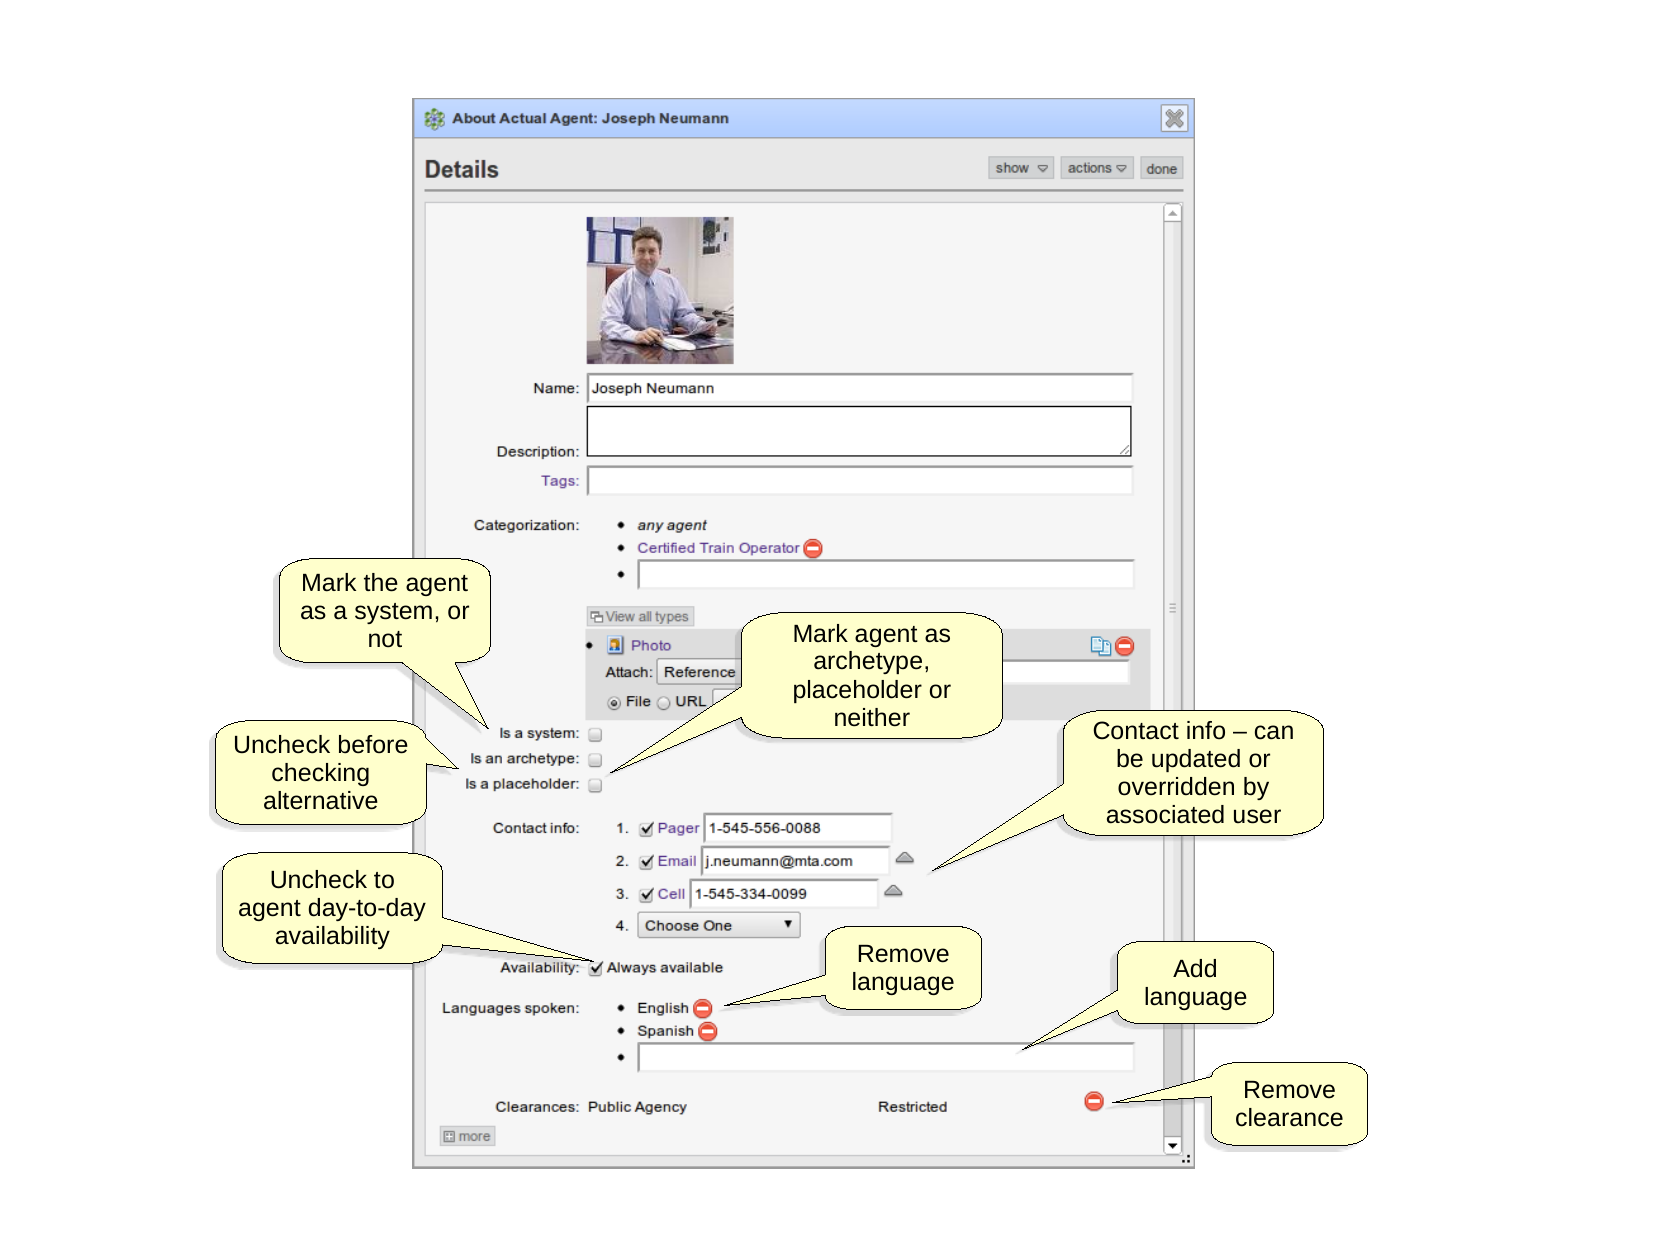

Mark the agent as a system, or not
Mark agent as archetype, placeholder or neither
Contact info – can be updated or overridden by associated user
Uncheck before checking alternative
Uncheck to agent day-to-day availability
Remove language
Add language
Remove clearance